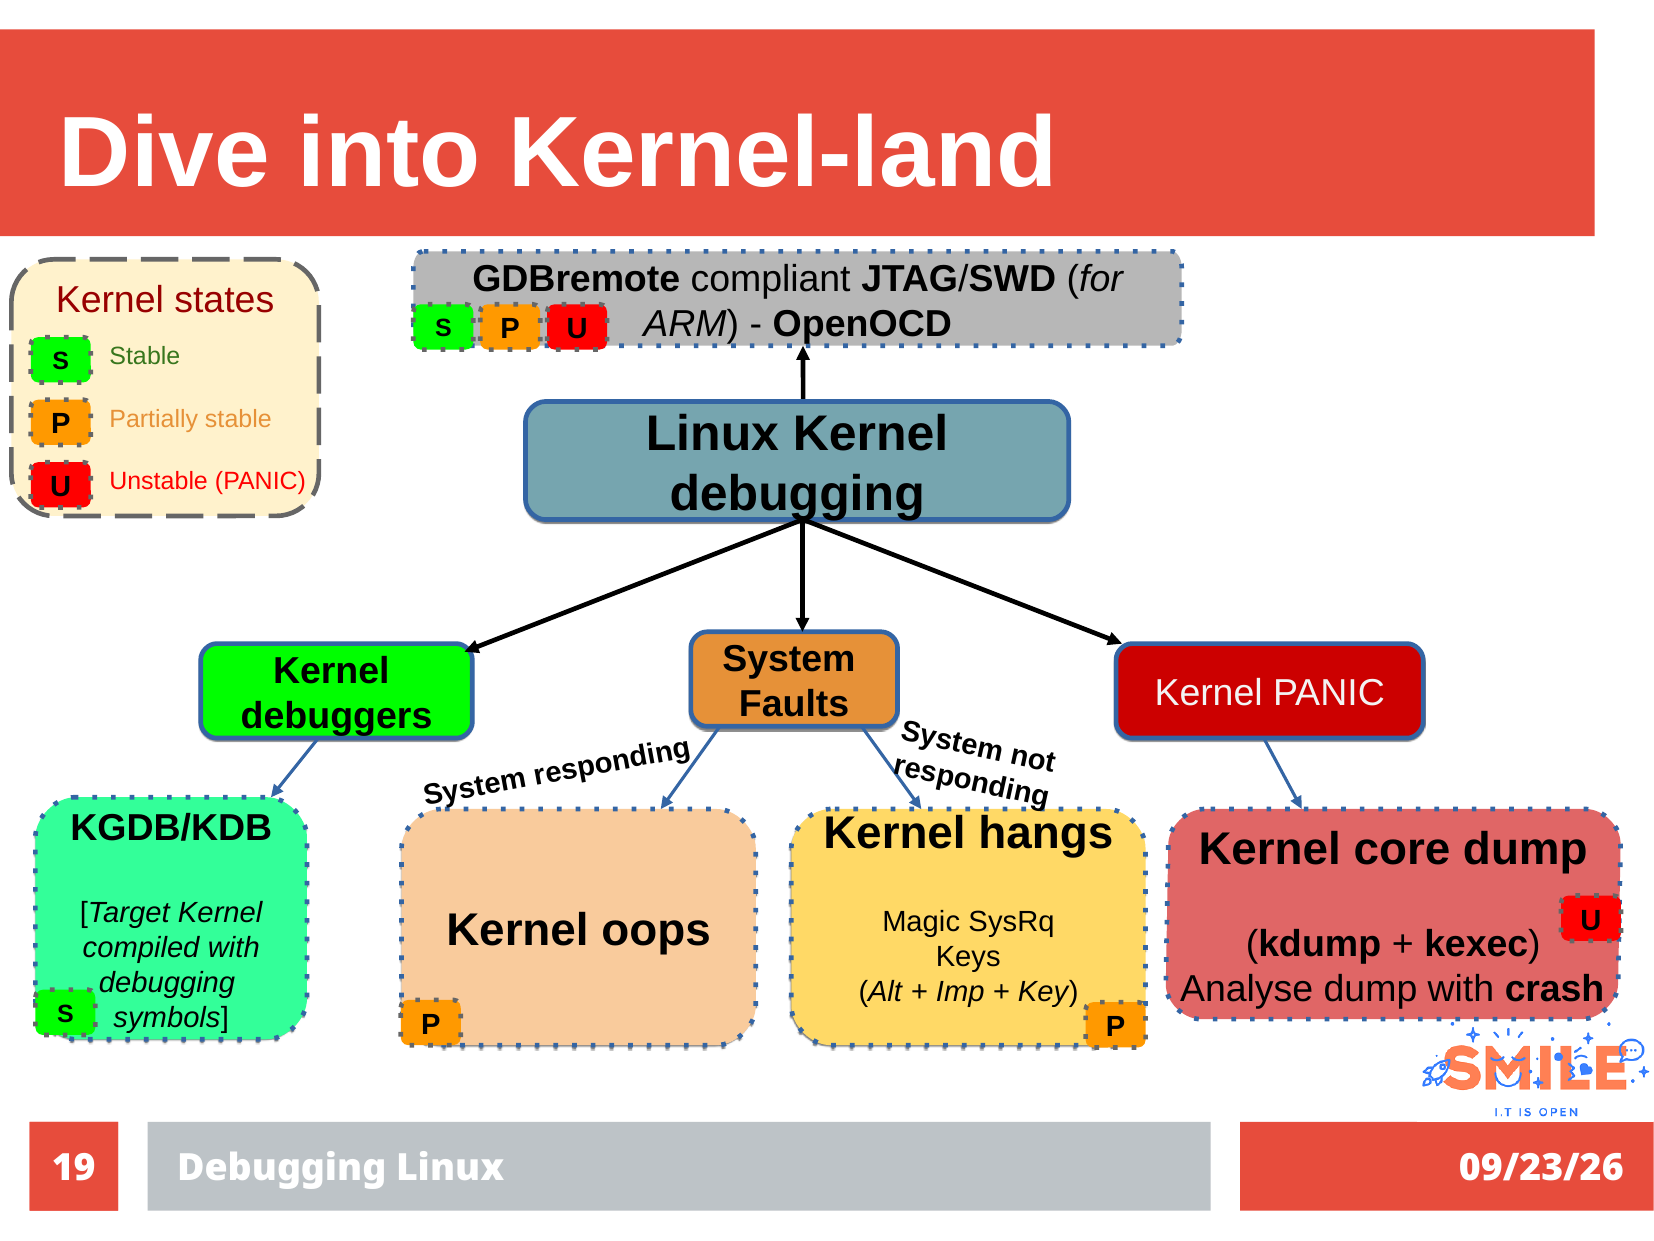

Dive into Kernel-land
GDBremote compliant JTAG/SWD (for ARM) - OpenOCD
Kernel states
S
P
U
Stable
S
Partially stable
P
Linux Kernel debugging
Unstable (PANIC)
U
System
Faults
Kernel
debuggers
Kernel PANIC
System not
responding
System responding
KGDB/KDB
[Target Kernel compiled with debugging
symbols]
Kernel oops
Kernel hangs
Magic SysRq
Keys
(Alt + Imp + Key)
Kernel core dump
(kdump + kexec)
Analyse dump with crash
U
S
P
P
19
Debugging Linux